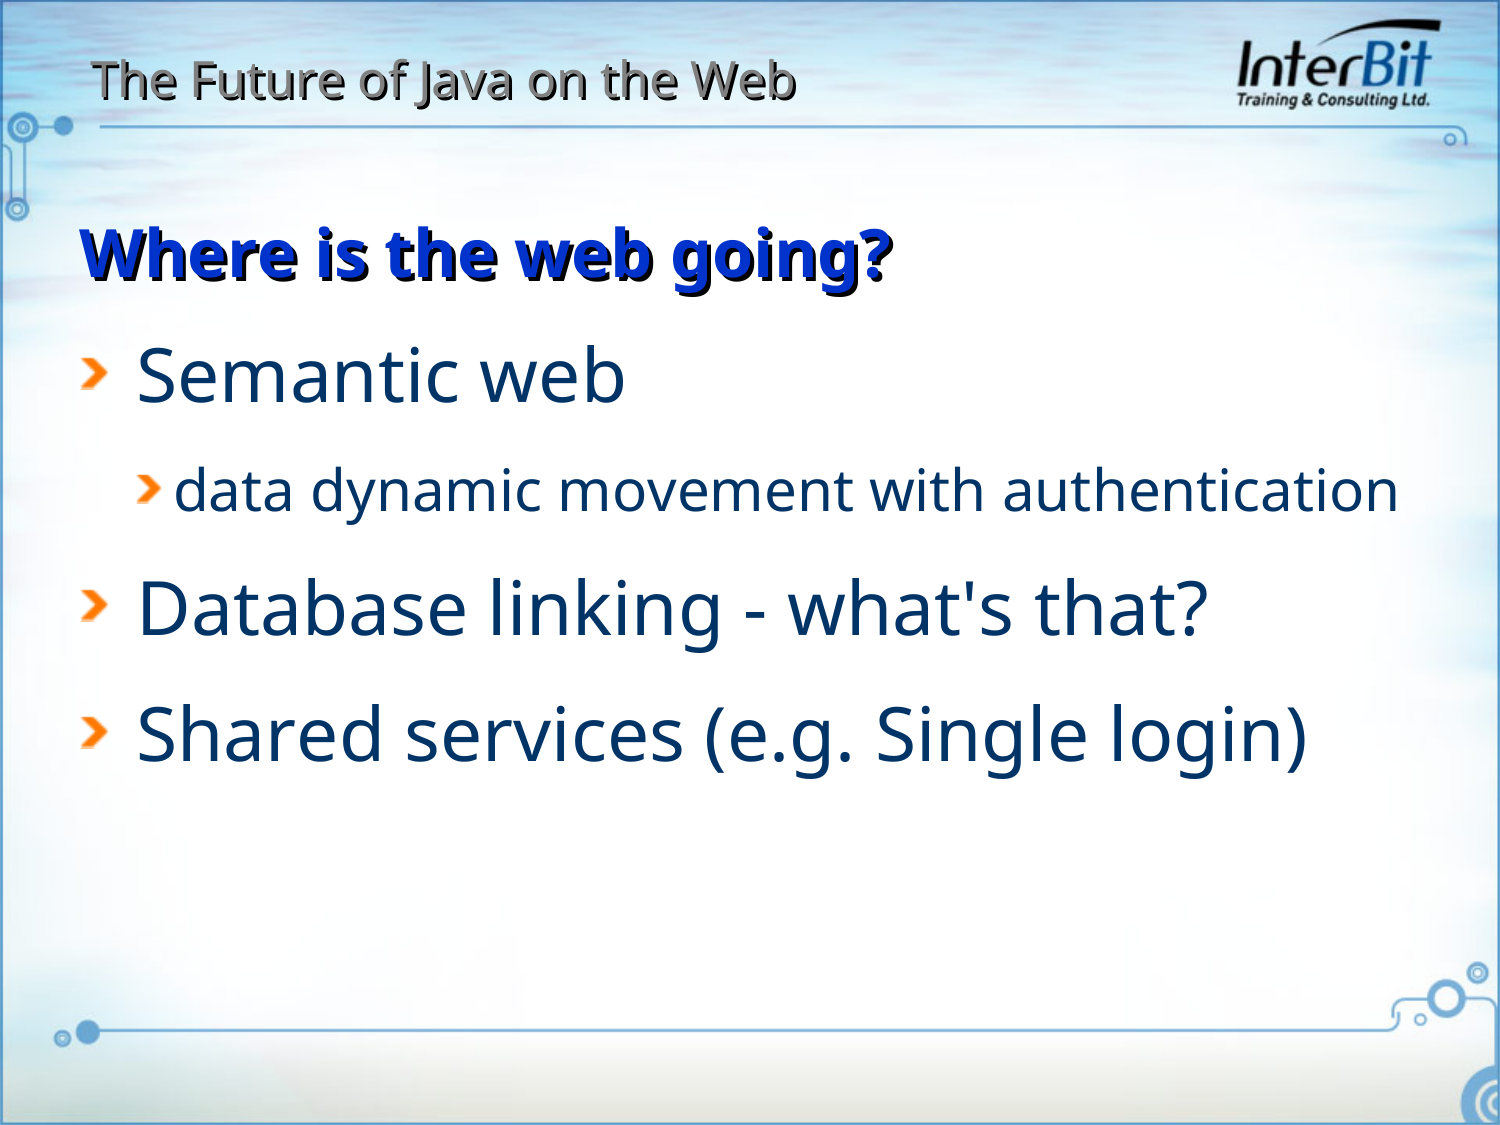

# The Future of Java on the Web
Where is the web going?
 Semantic web
data dynamic movement with authentication
 Database linking - what's that?
 Shared services (e.g. Single login)